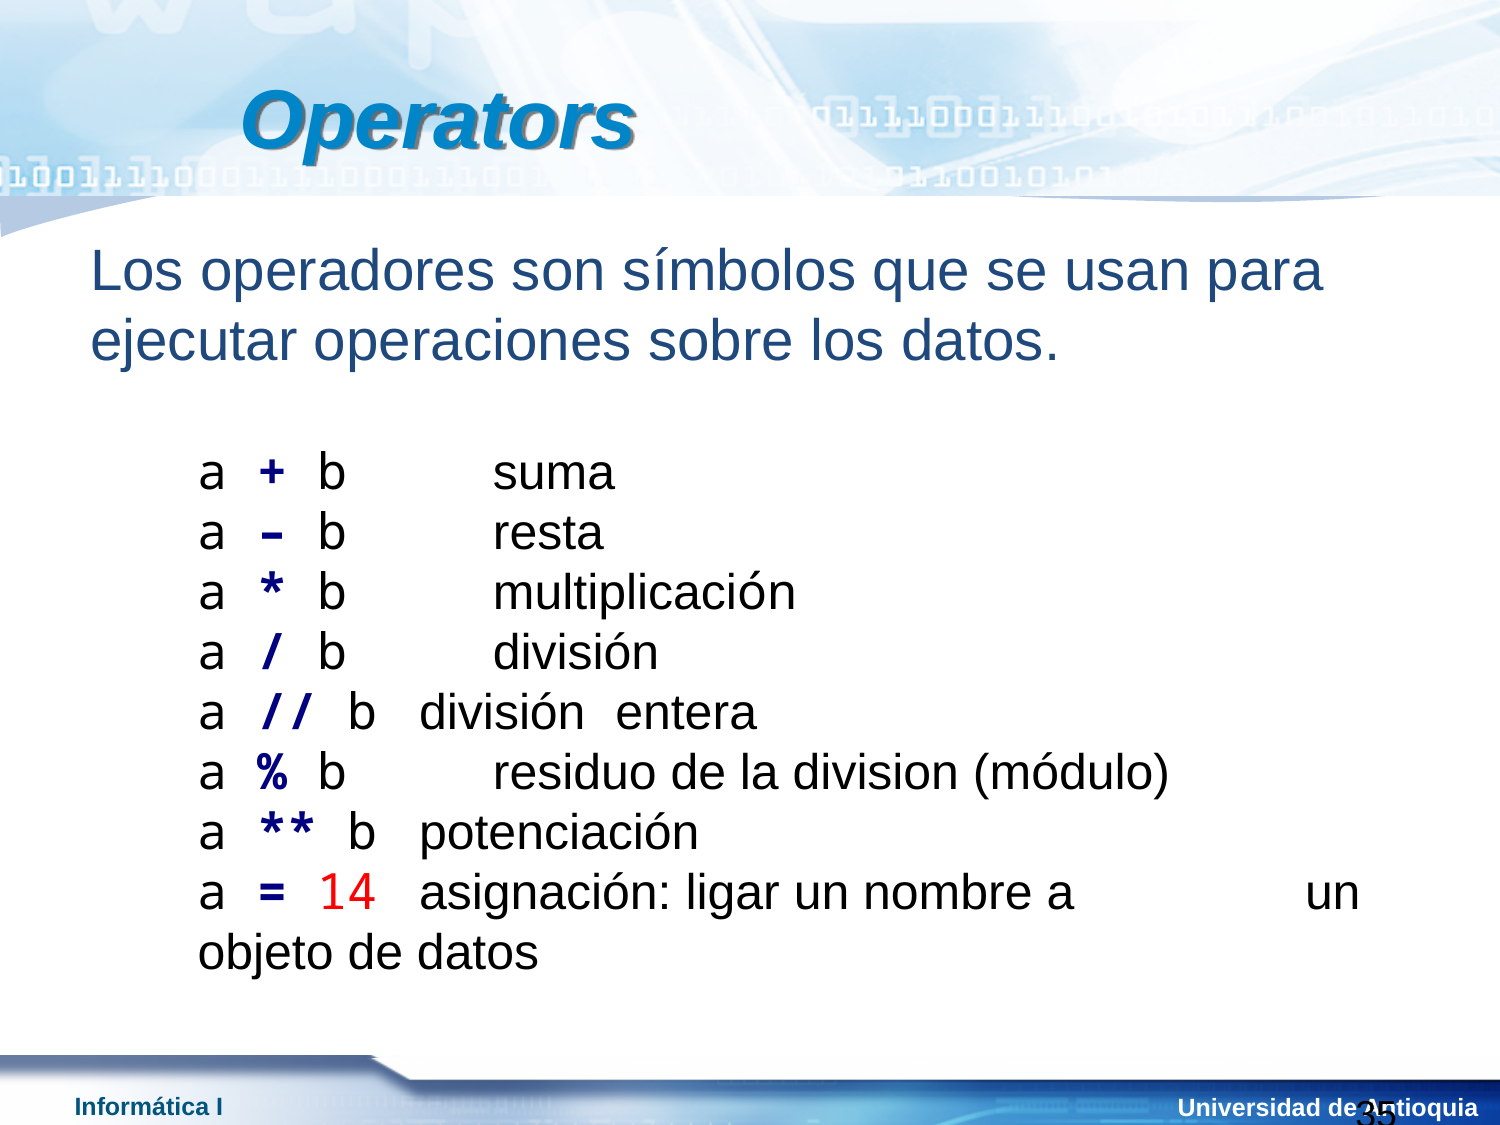

# Operators
Los operadores son símbolos que se usan para ejecutar operaciones sobre los datos.
a + b		suma
a – b		resta
a * b		multiplicación
a / b		división
a // b	división entera
a % b		residuo de la division (módulo)
a ** b	potenciación
a = 14	asignación: ligar un nombre a 			un objeto de datos